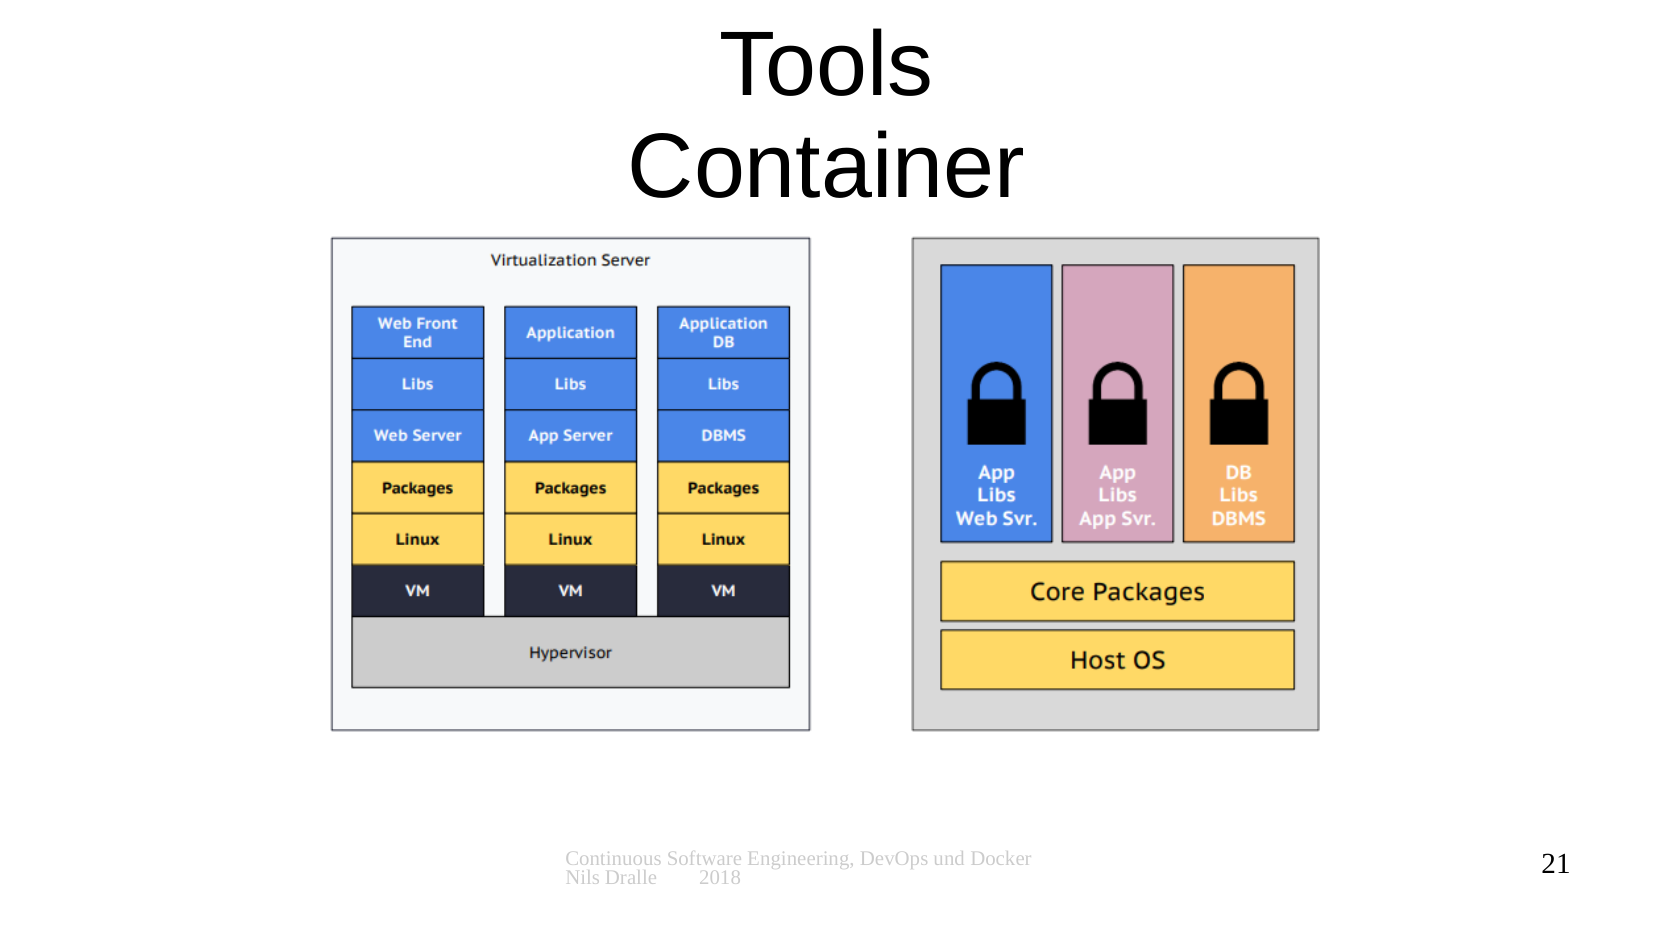

# Tools Container
Continuous Software Engineering, DevOps und Docker Nils Dralle 2018
21